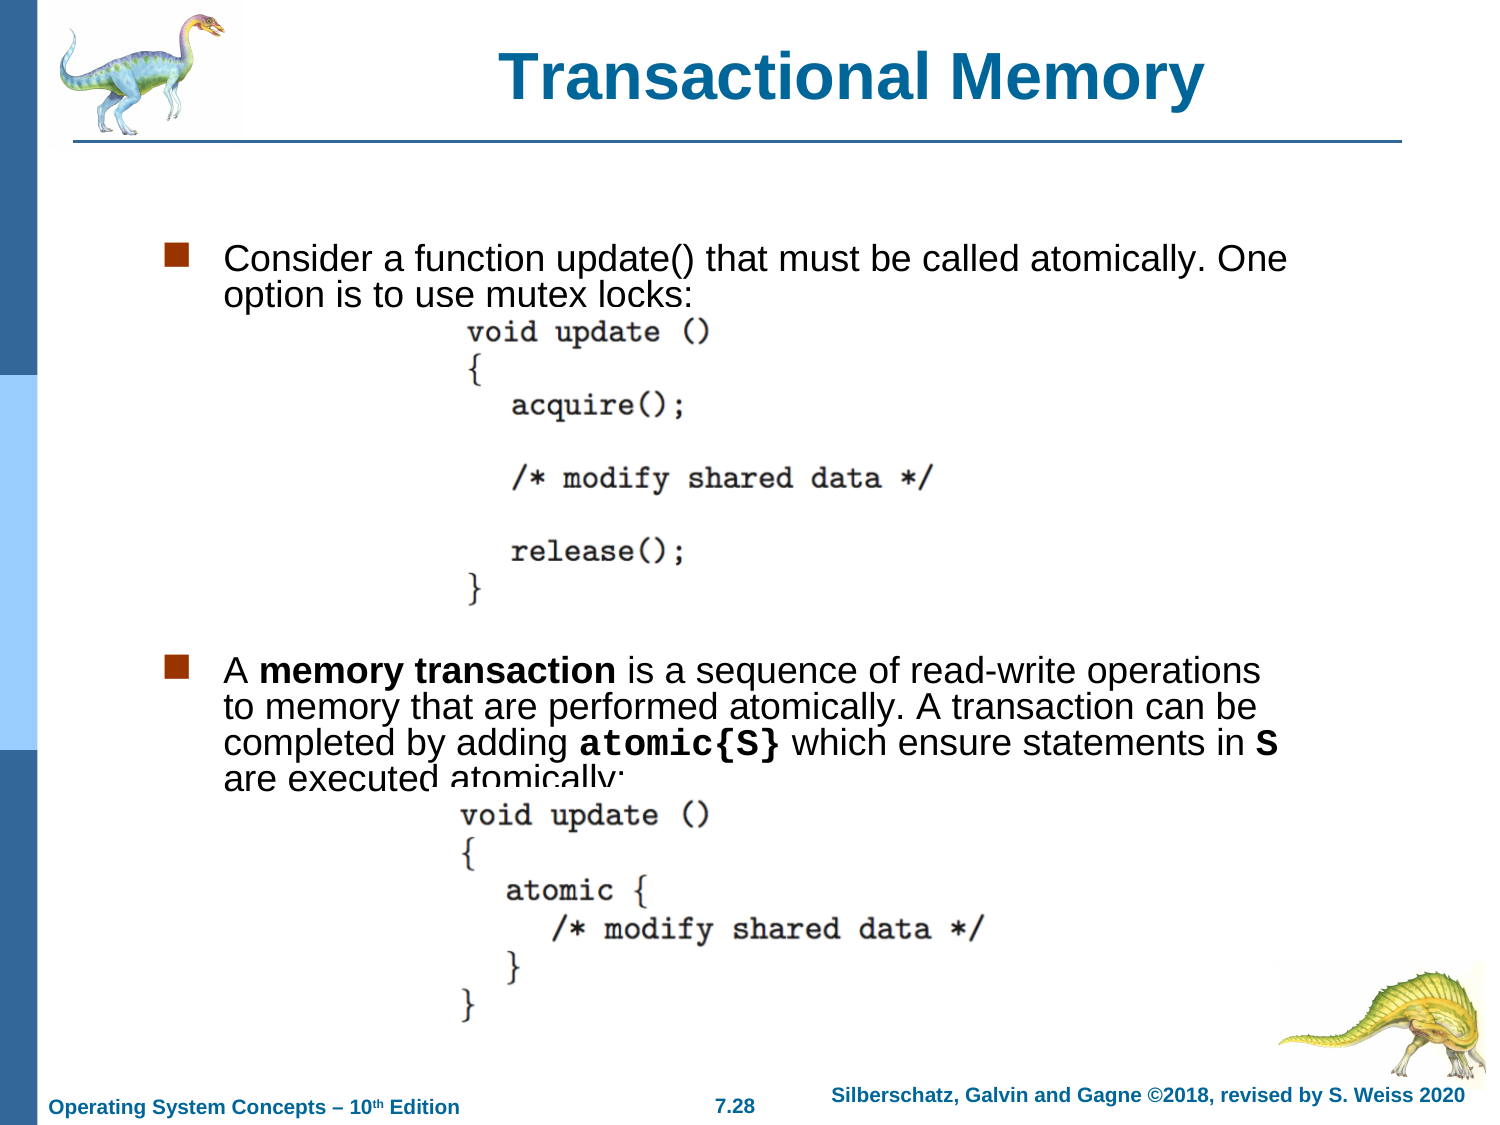

Transactional Memory
# Consider a function update() that must be called atomically. One option is to use mutex locks:
A memory transaction is a sequence of read-write operations to memory that are performed atomically. A transaction can be completed by adding atomic{S} which ensure statements in S are executed atomically: